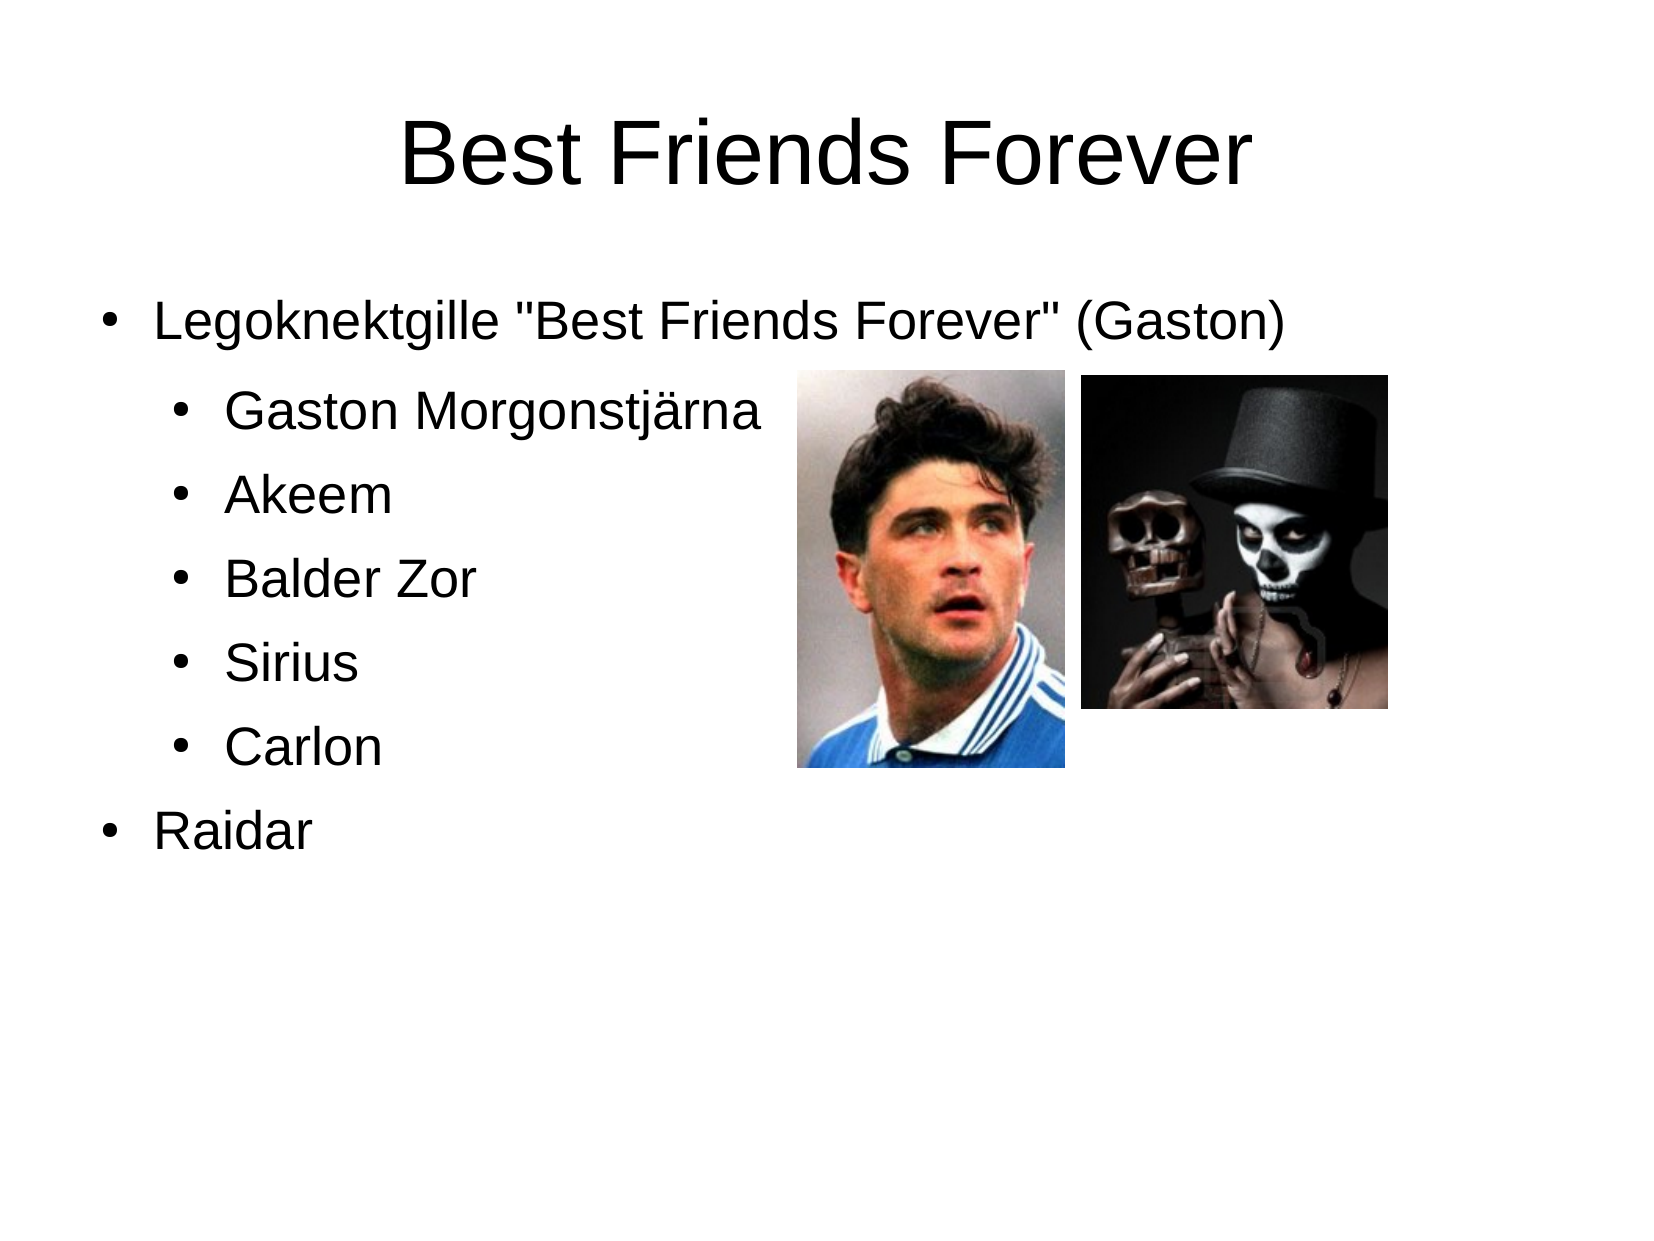

# Best Friends Forever
Legoknektgille "Best Friends Forever" (Gaston)
Gaston Morgonstjärna
Akeem
Balder Zor
Sirius
Carlon
Raidar